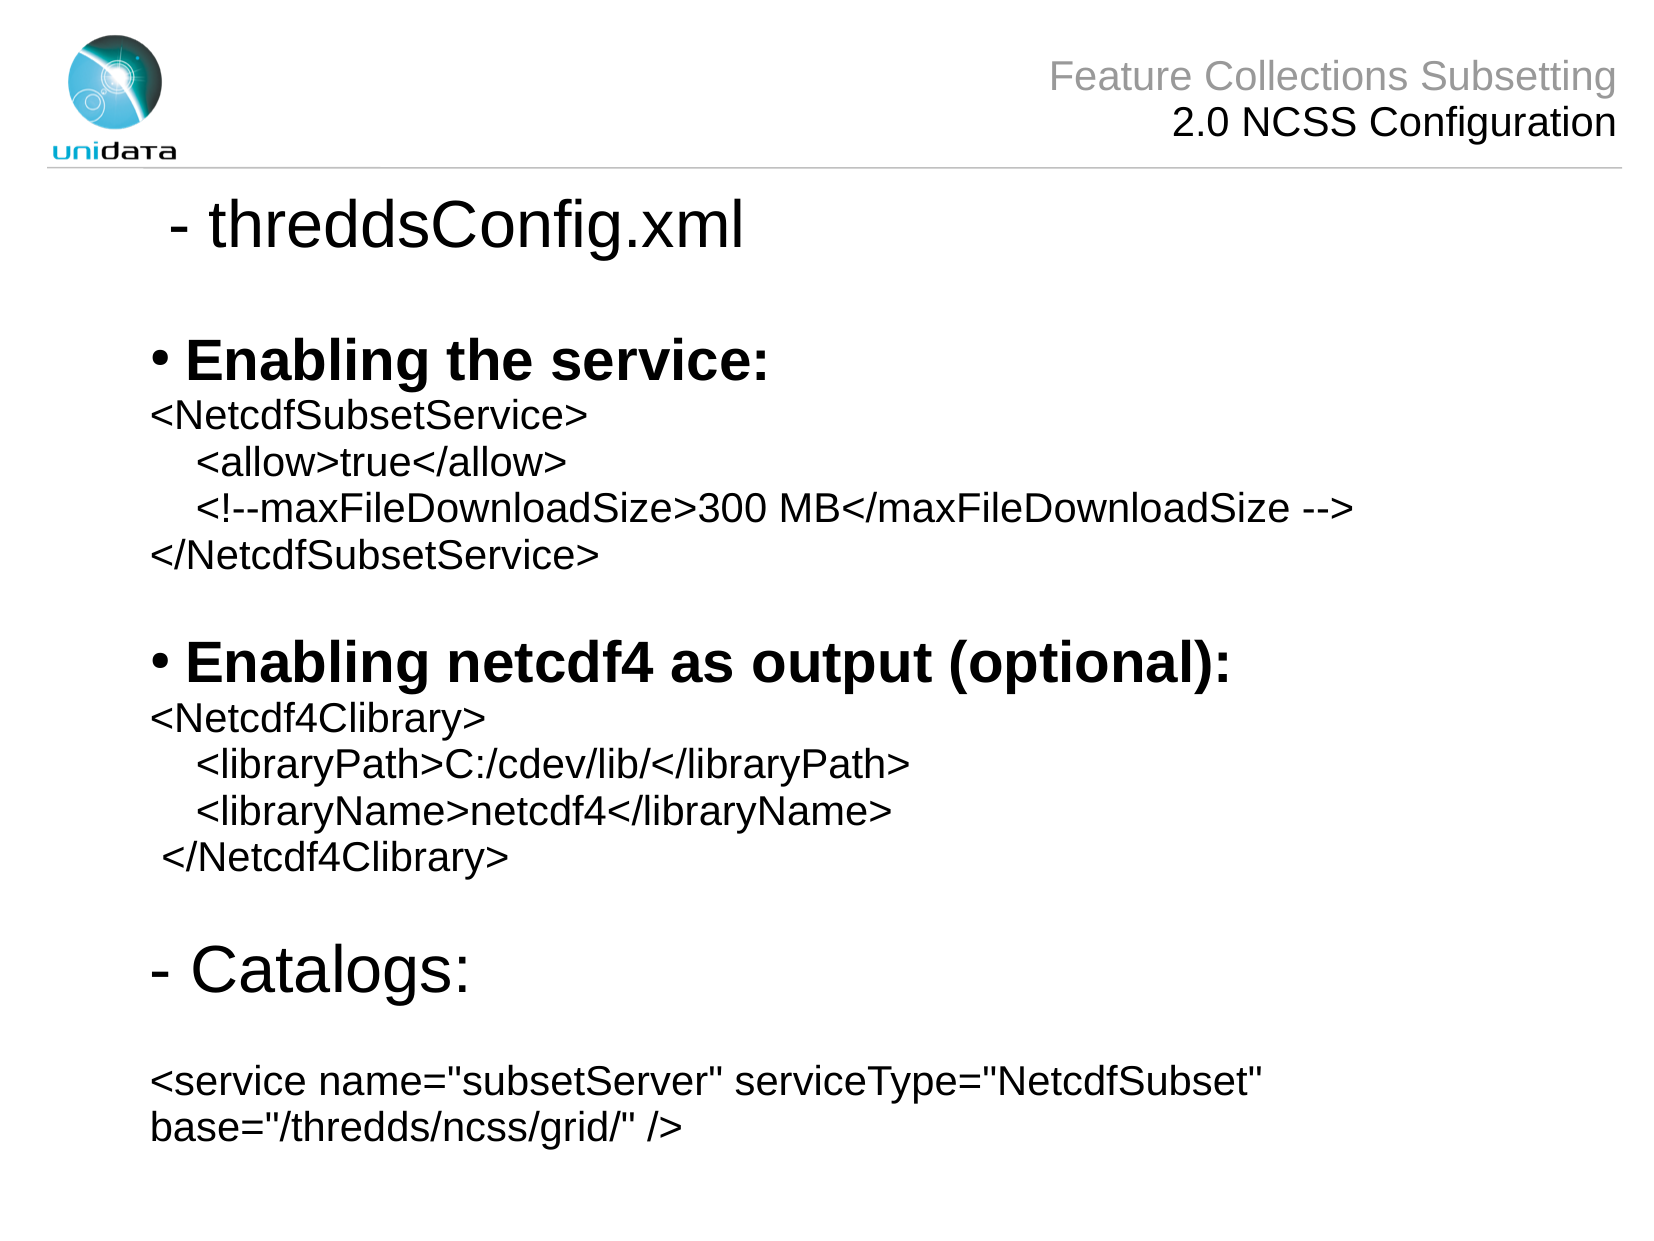

Feature Collections Subsetting
2.0 NCSS Configuration
 - threddsConfig.xml
Enabling the service:
<NetcdfSubsetService>
 <allow>true</allow>
 <!--maxFileDownloadSize>300 MB</maxFileDownloadSize -->
</NetcdfSubsetService>
Enabling netcdf4 as output (optional):
<Netcdf4Clibrary>
 <libraryPath>C:/cdev/lib/</libraryPath>
 <libraryName>netcdf4</libraryName>
 </Netcdf4Clibrary>
- Catalogs:
<service name="subsetServer" serviceType="NetcdfSubset" base="/thredds/ncss/grid/" />